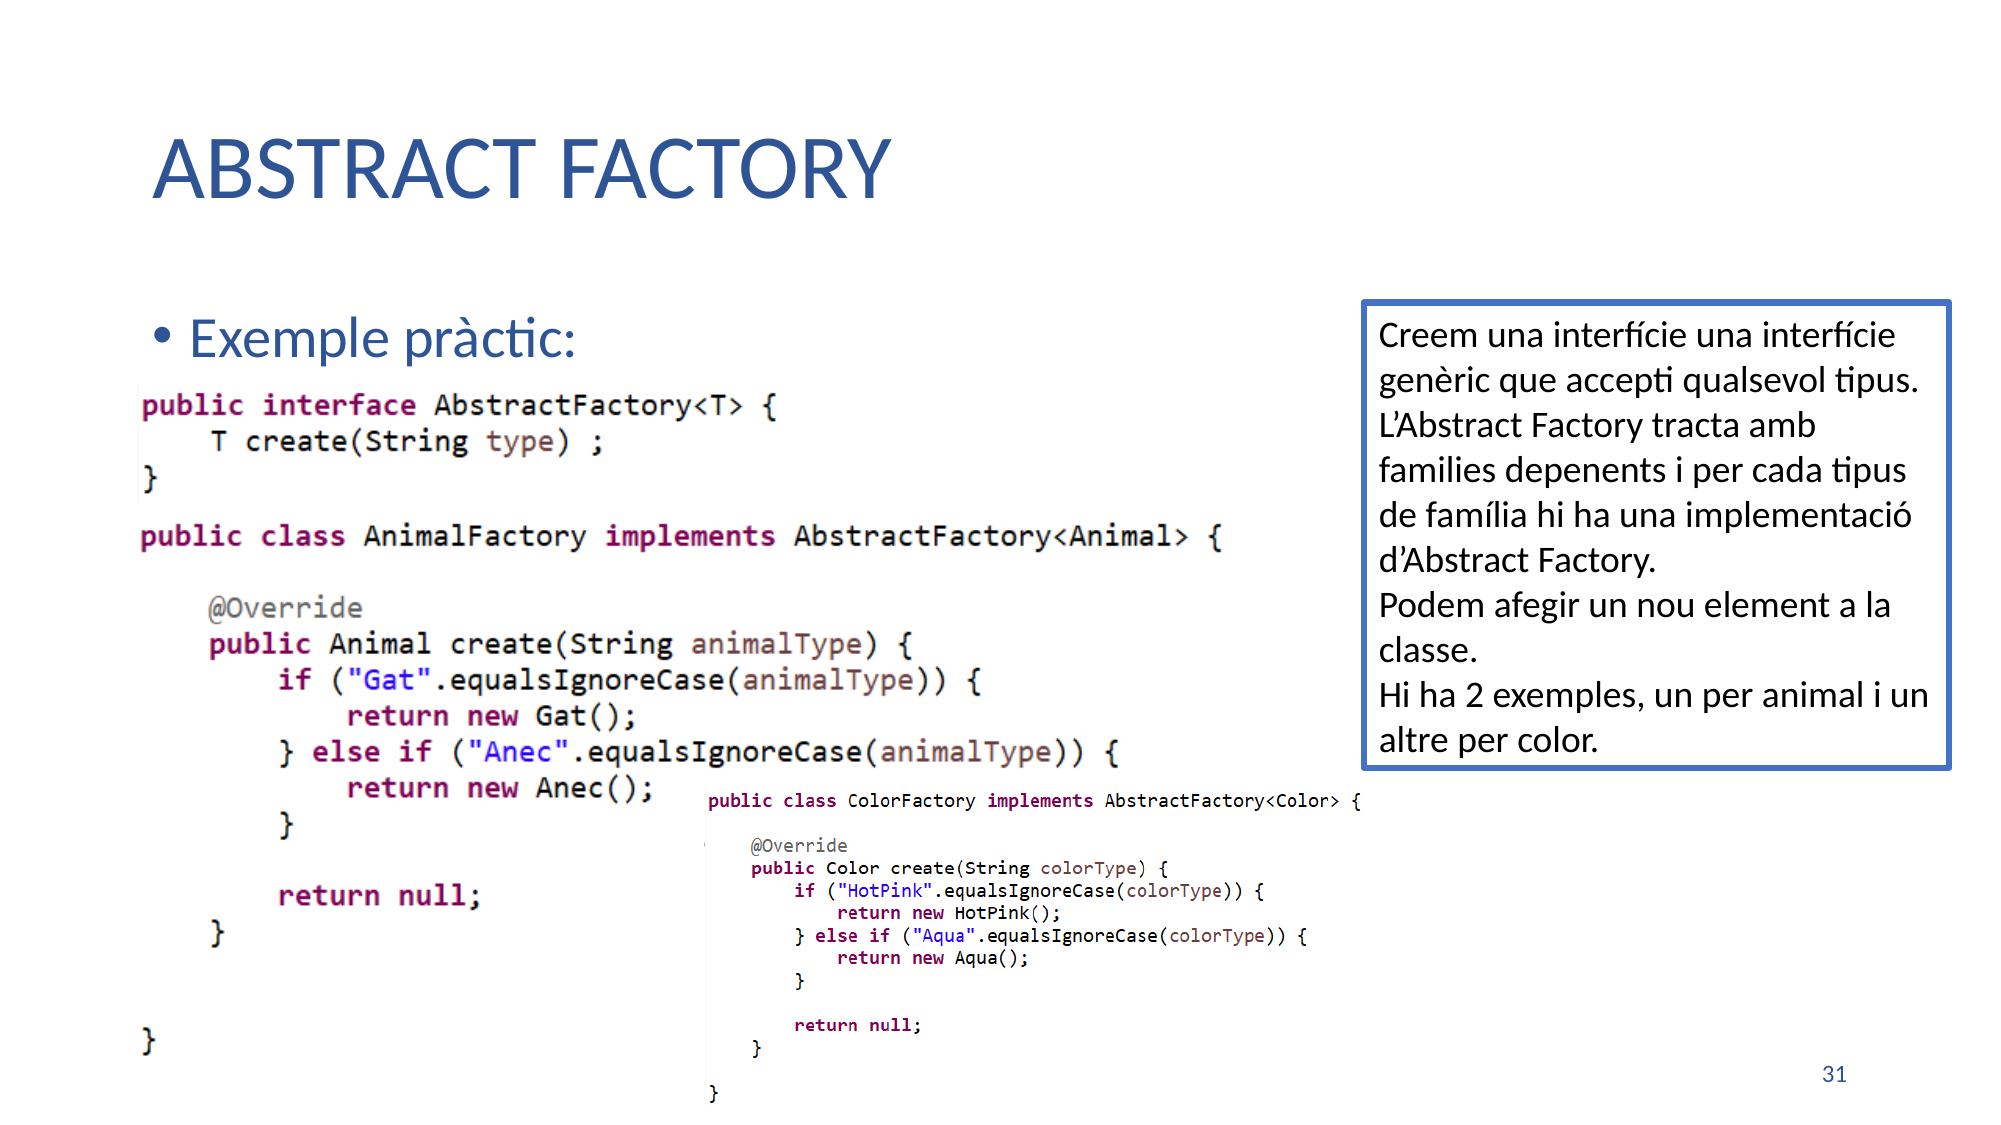

# ABSTRACT FACTORY
Exemple pràctic:
Creem una interfície una interfície genèric que accepti qualsevol tipus.
L’Abstract Factory tracta amb families depenents i per cada tipus de família hi ha una implementació d’Abstract Factory.
Podem afegir un nou element a la classe.
Hi ha 2 exemples, un per animal i un altre per color.